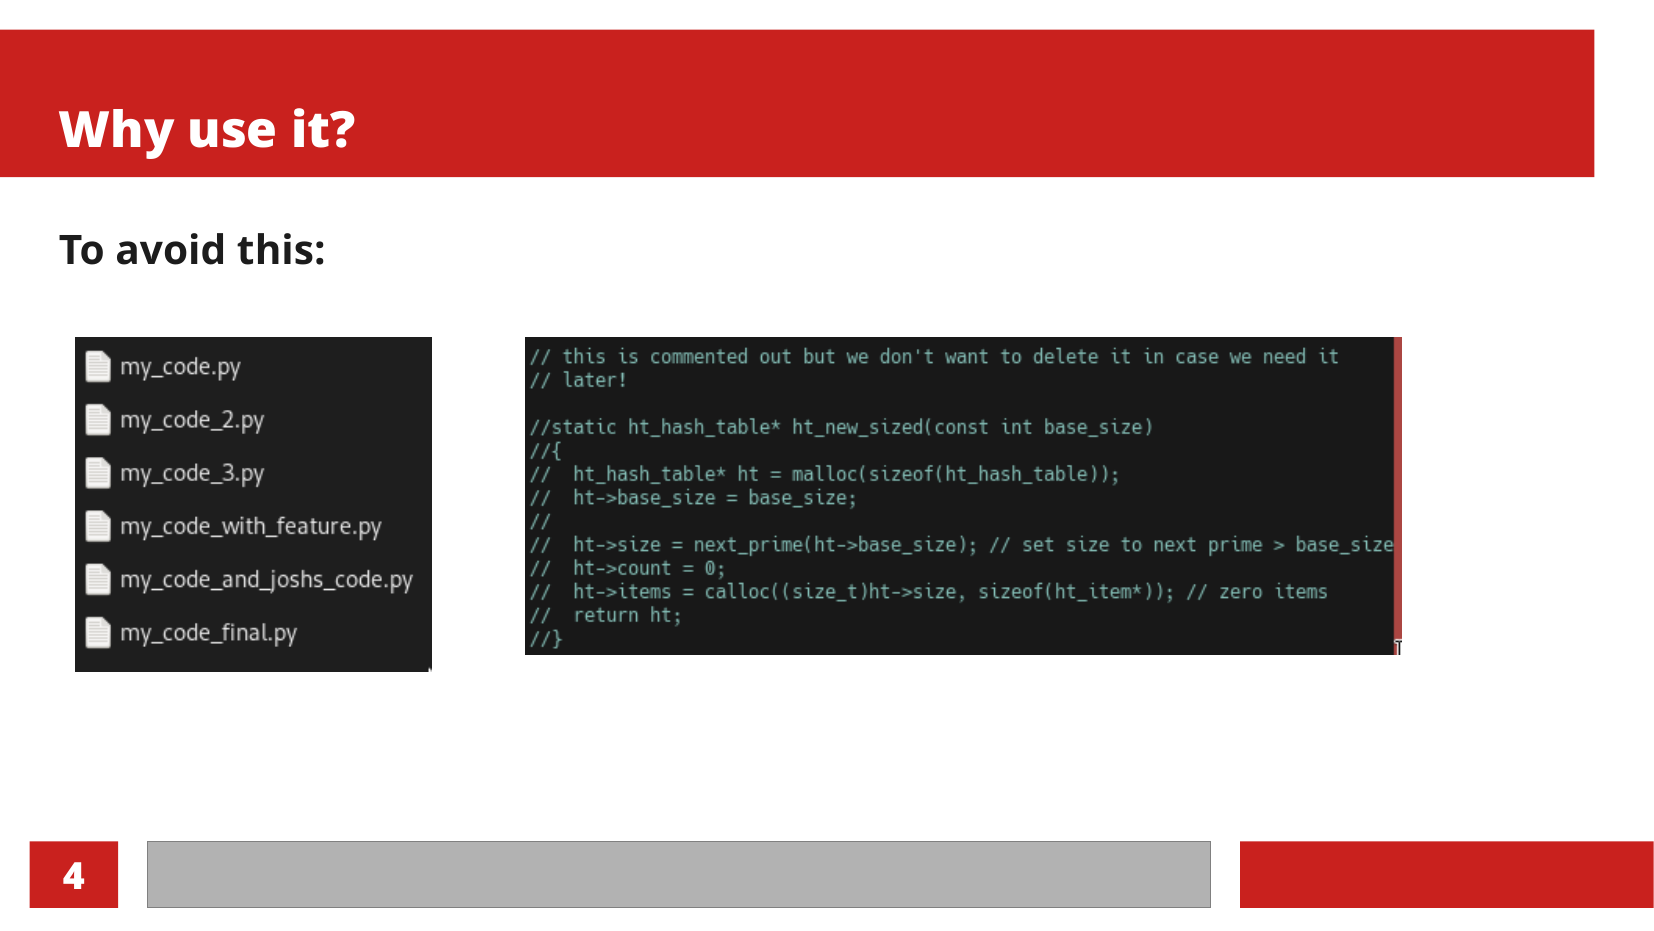

# Why use it?
To avoid this:
4